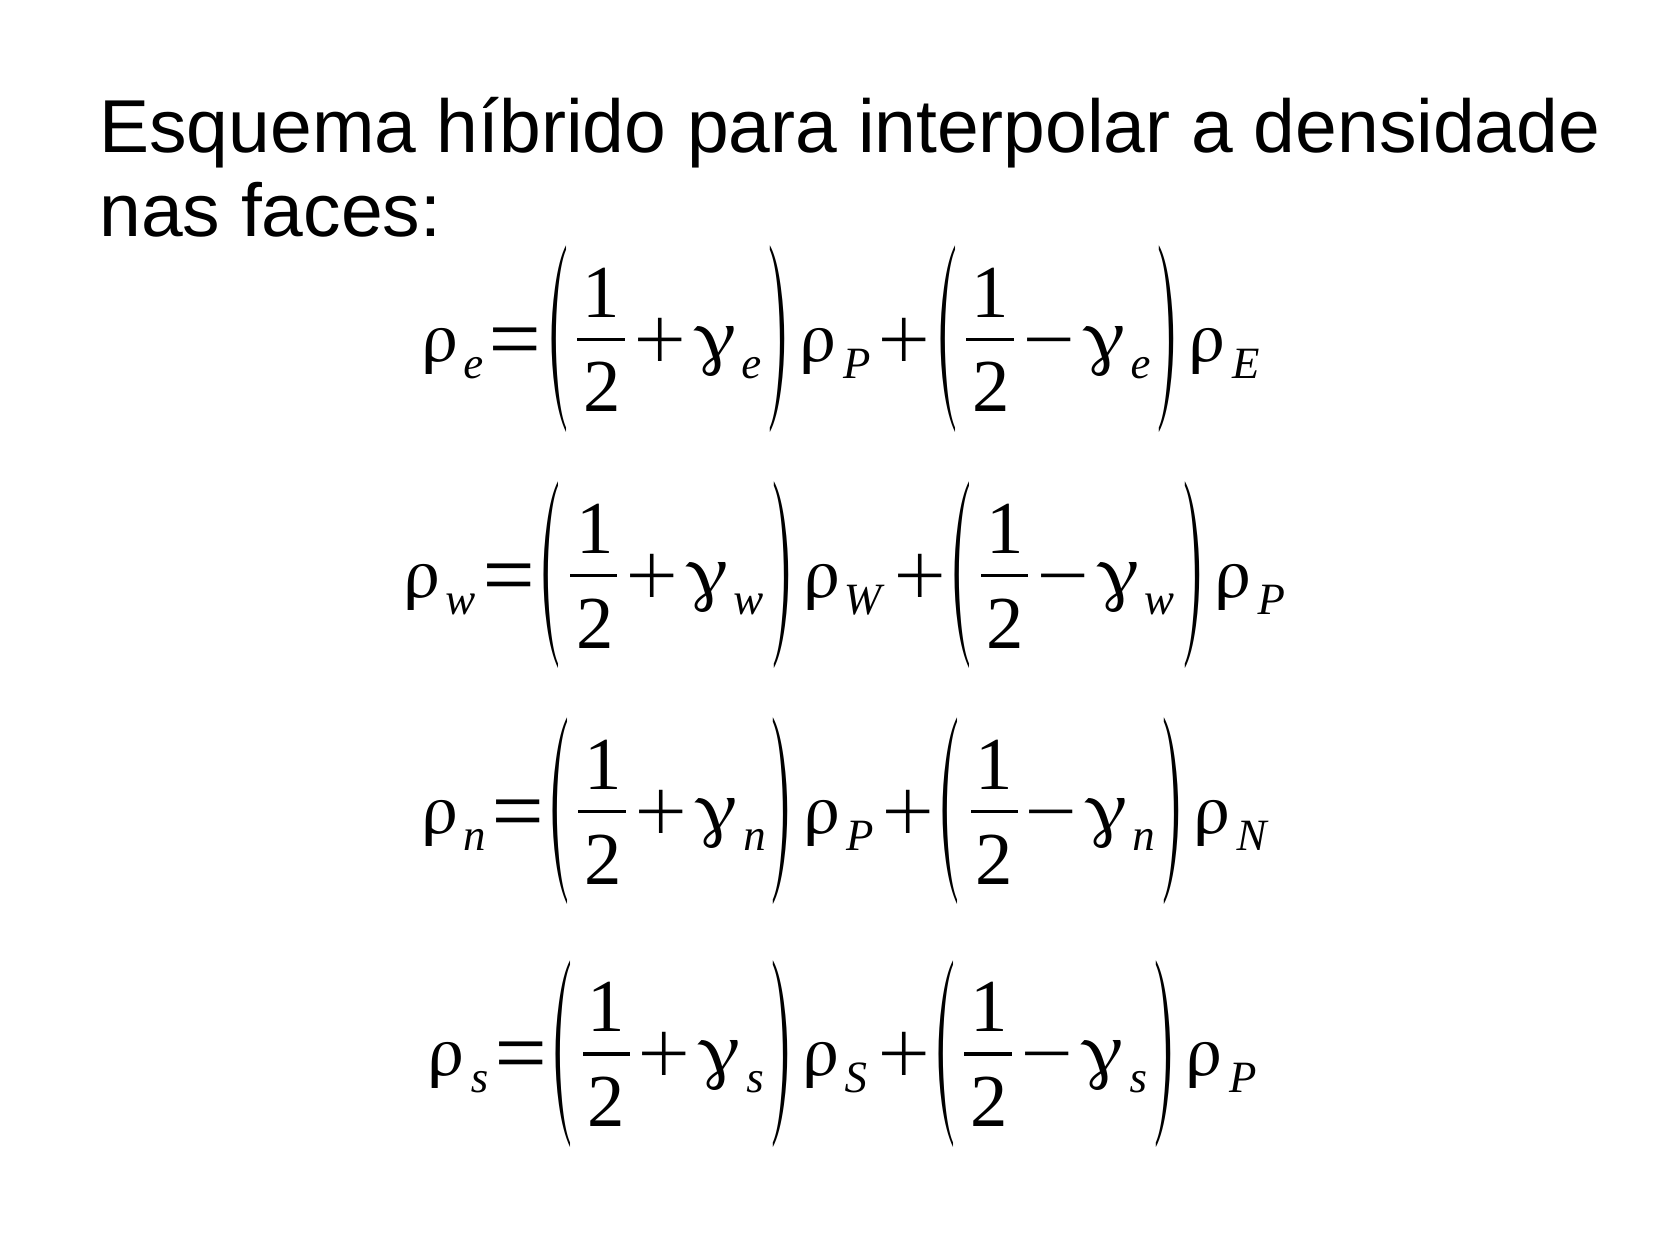

Esquema híbrido para interpolar a densidade
nas faces: